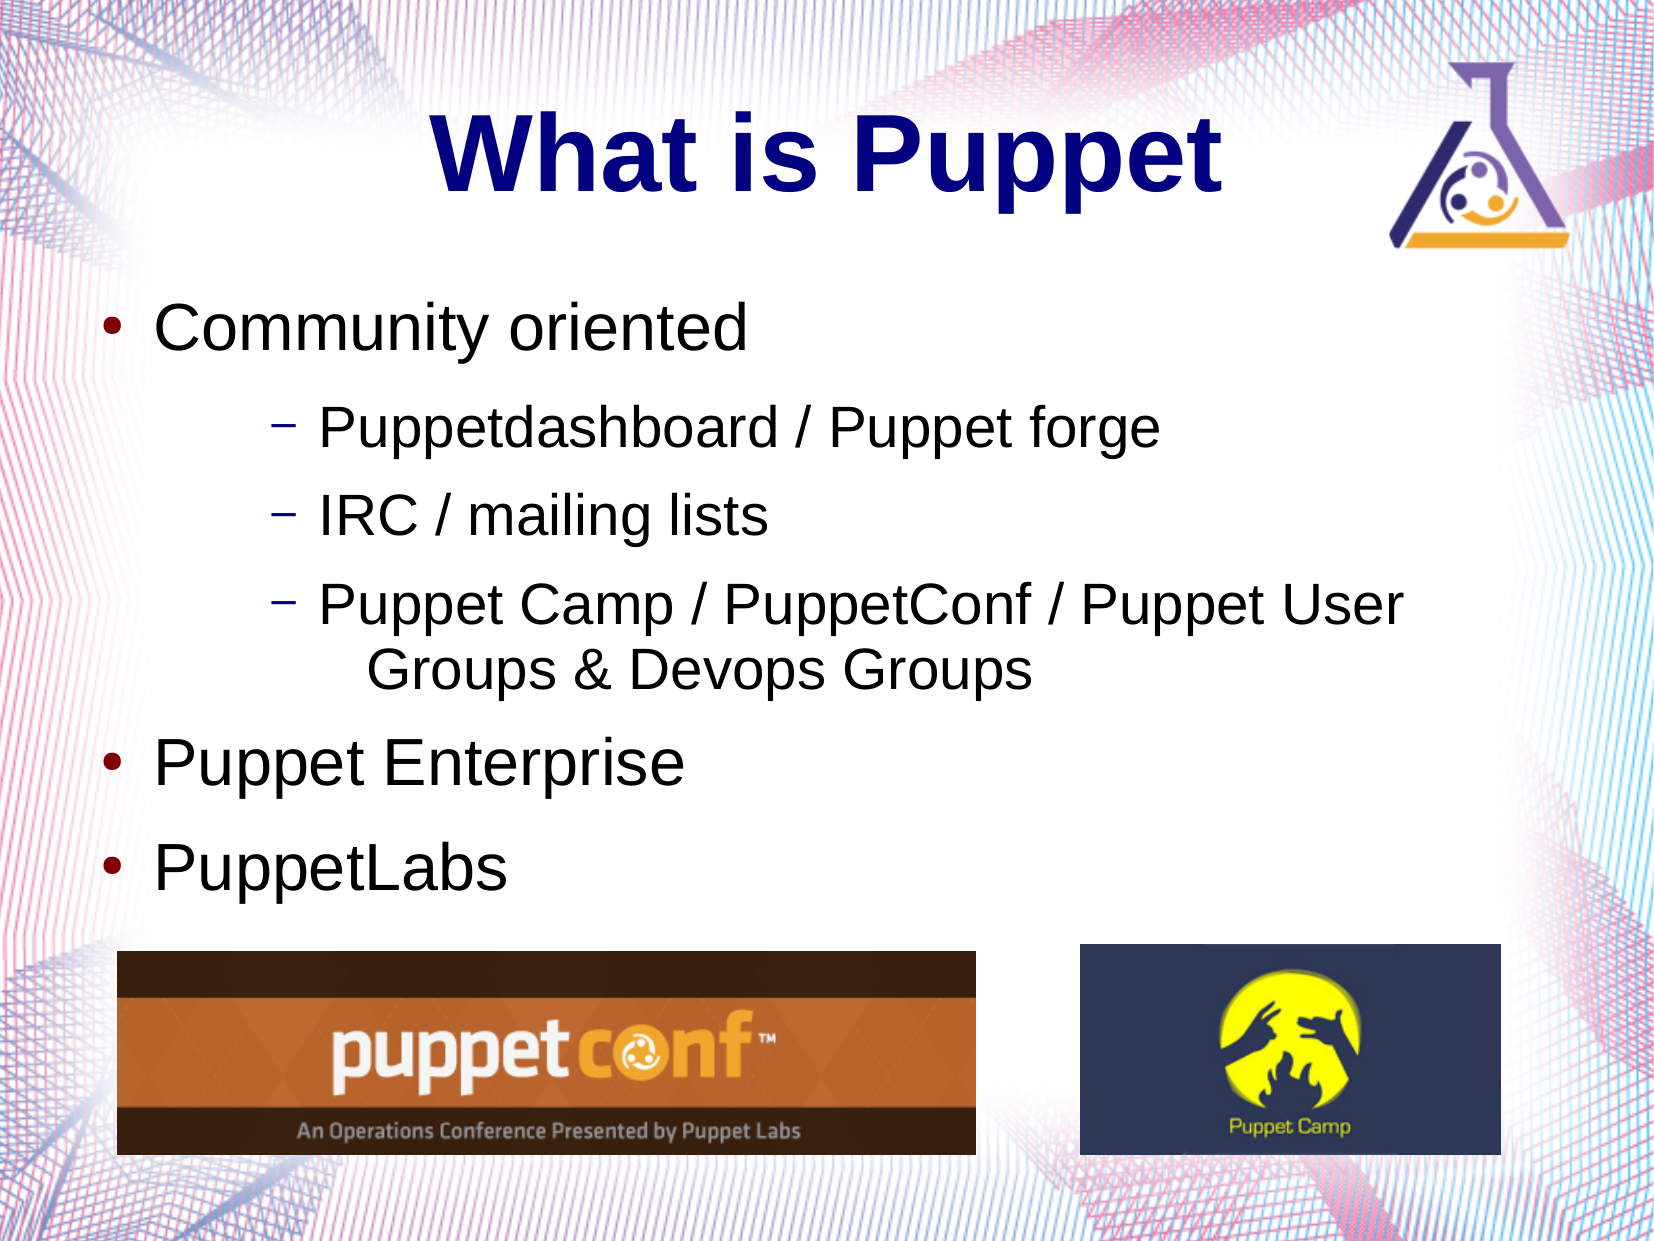

# What is Puppet
Community oriented
Puppetdashboard / Puppet forge
IRC / mailing lists
Puppet Camp / PuppetConf / Puppet User Groups & Devops Groups
Puppet Enterprise
PuppetLabs